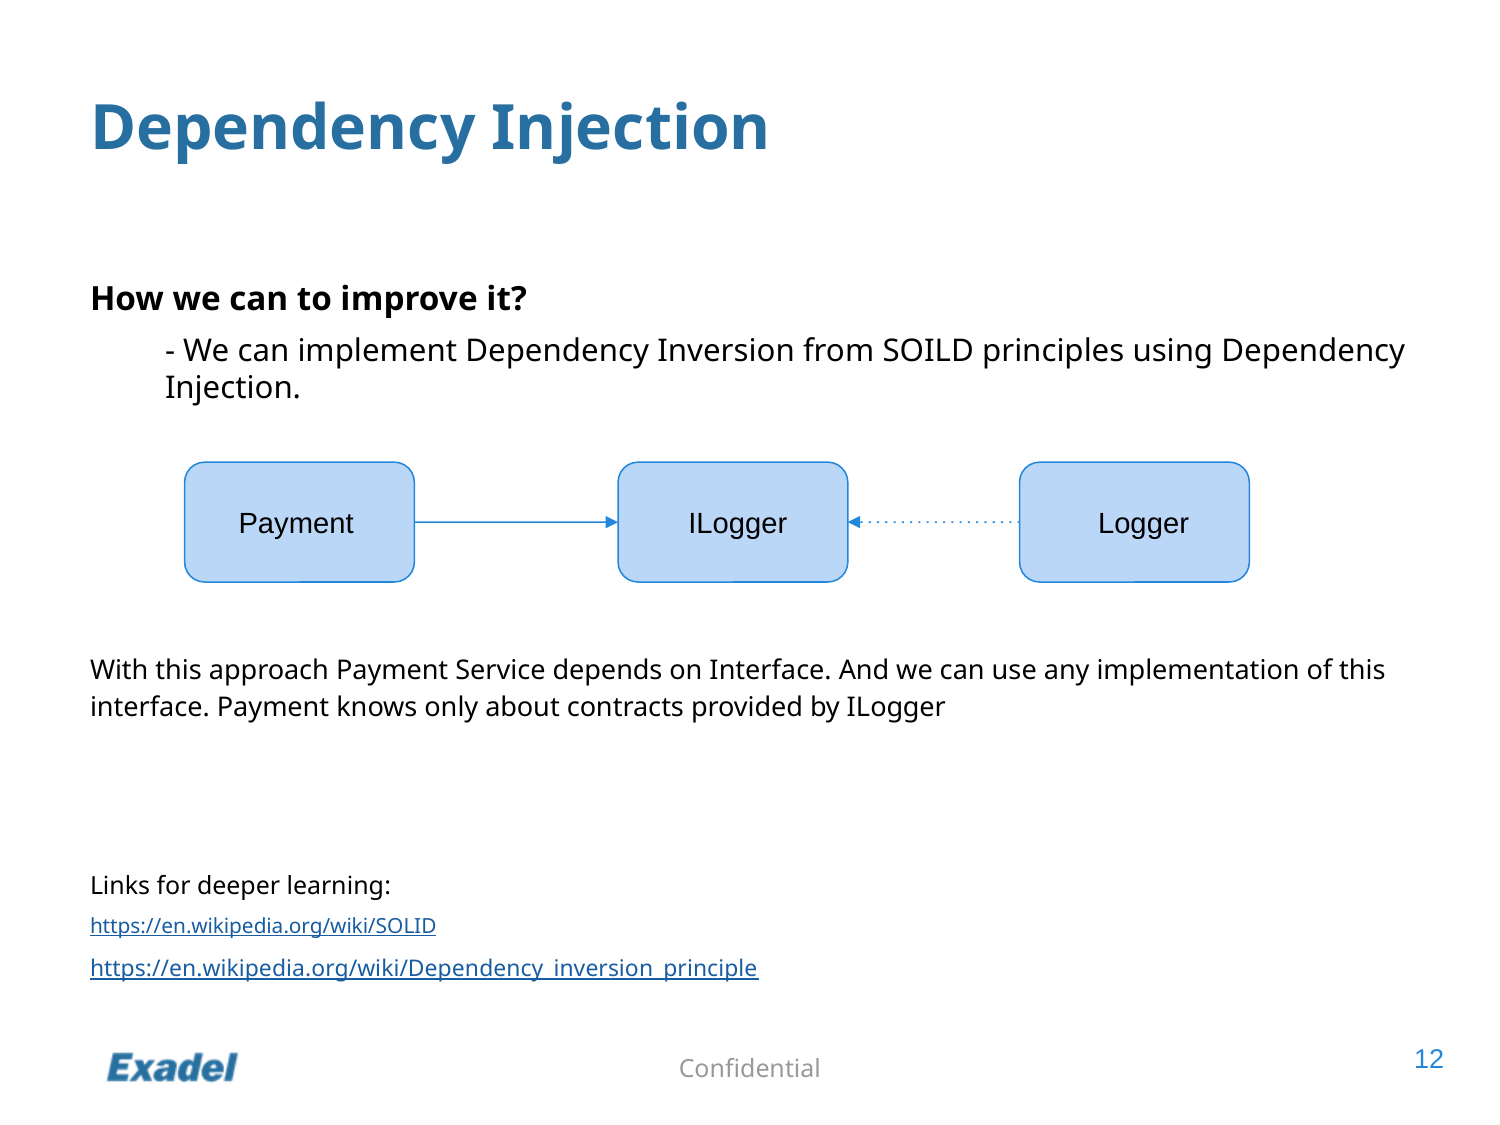

# Dependency Injection
How we can to improve it?
- We can implement Dependency Inversion from SOILD principles using Dependency Injection.
With this approach Payment Service depends on Interface. And we can use any implementation of this interface. Payment knows only about contracts provided by ILogger
Links for deeper learning:
https://en.wikipedia.org/wiki/SOLID
https://en.wikipedia.org/wiki/Dependency_inversion_principle
 Payment
 ILogger
 Logger